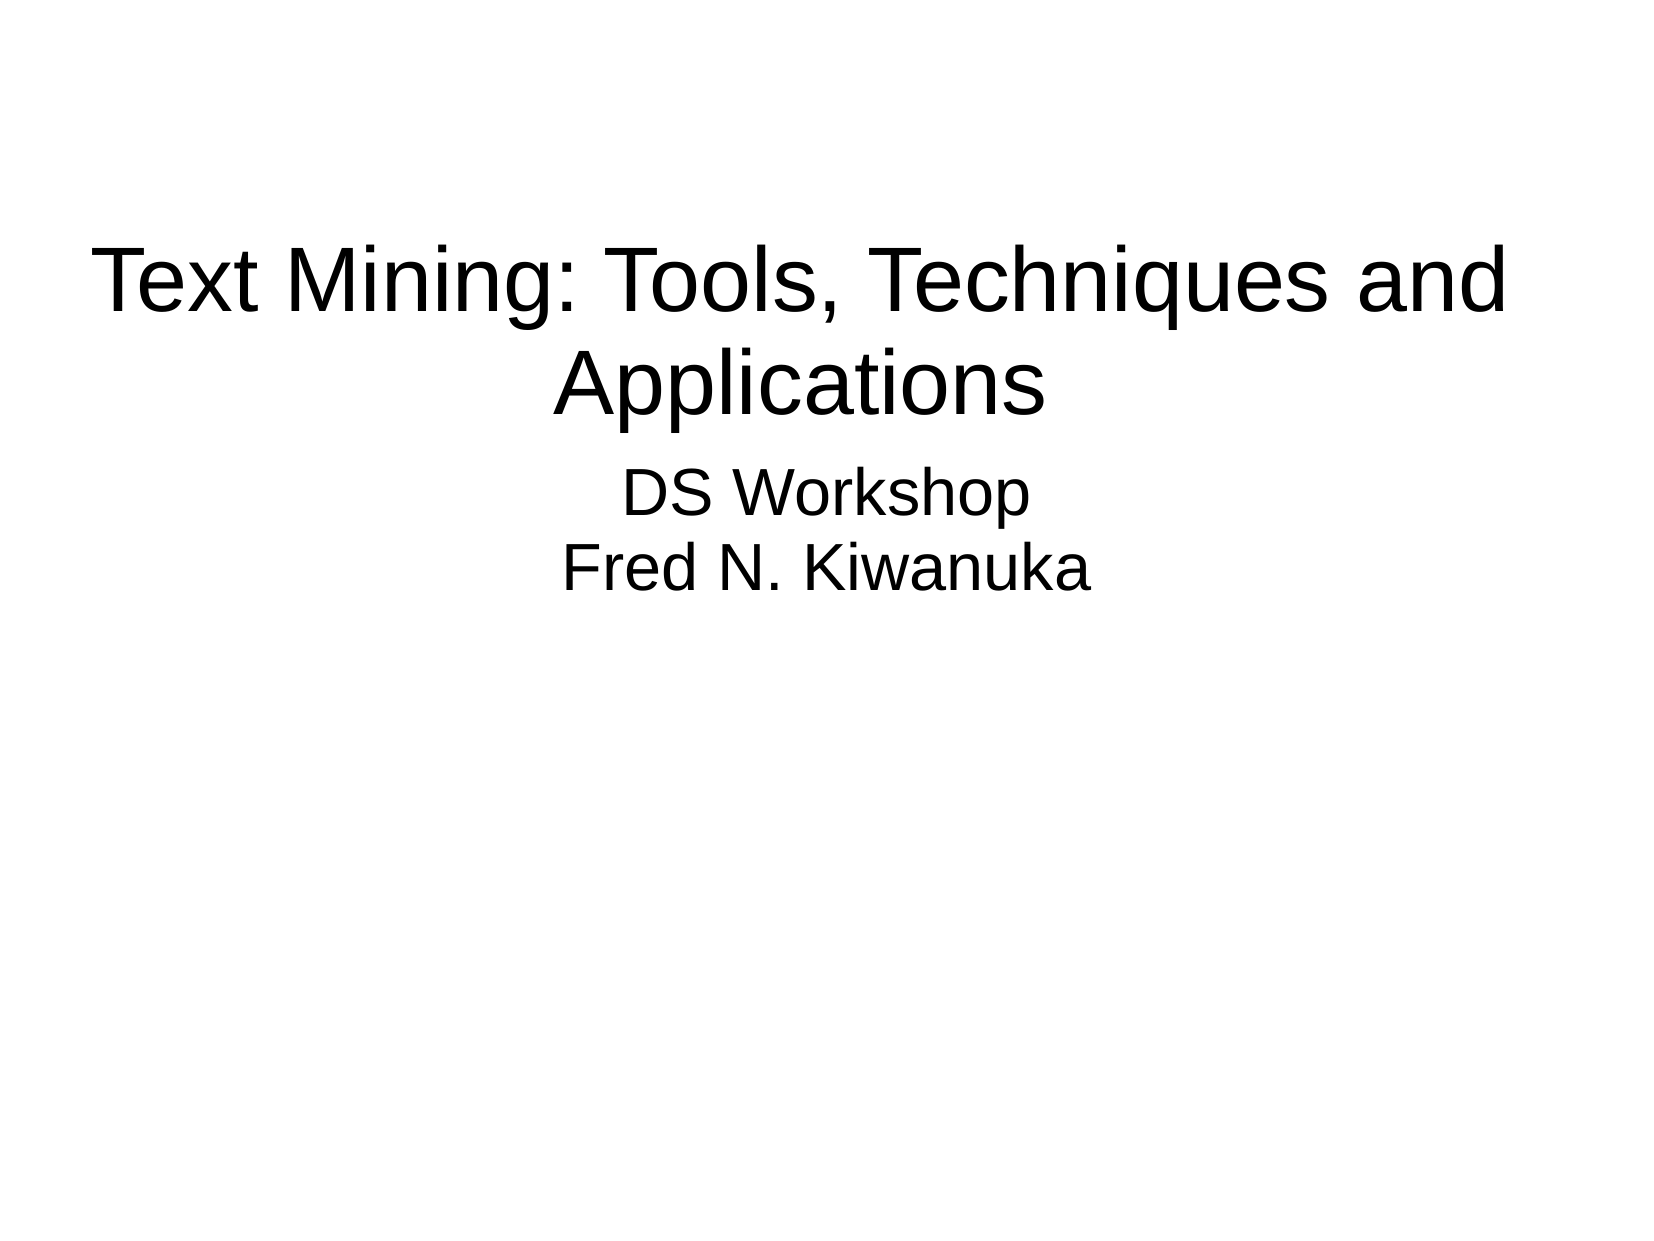

DS Workshop
Fred N. Kiwanuka
# Text Mining: Tools, Techniques and Applications